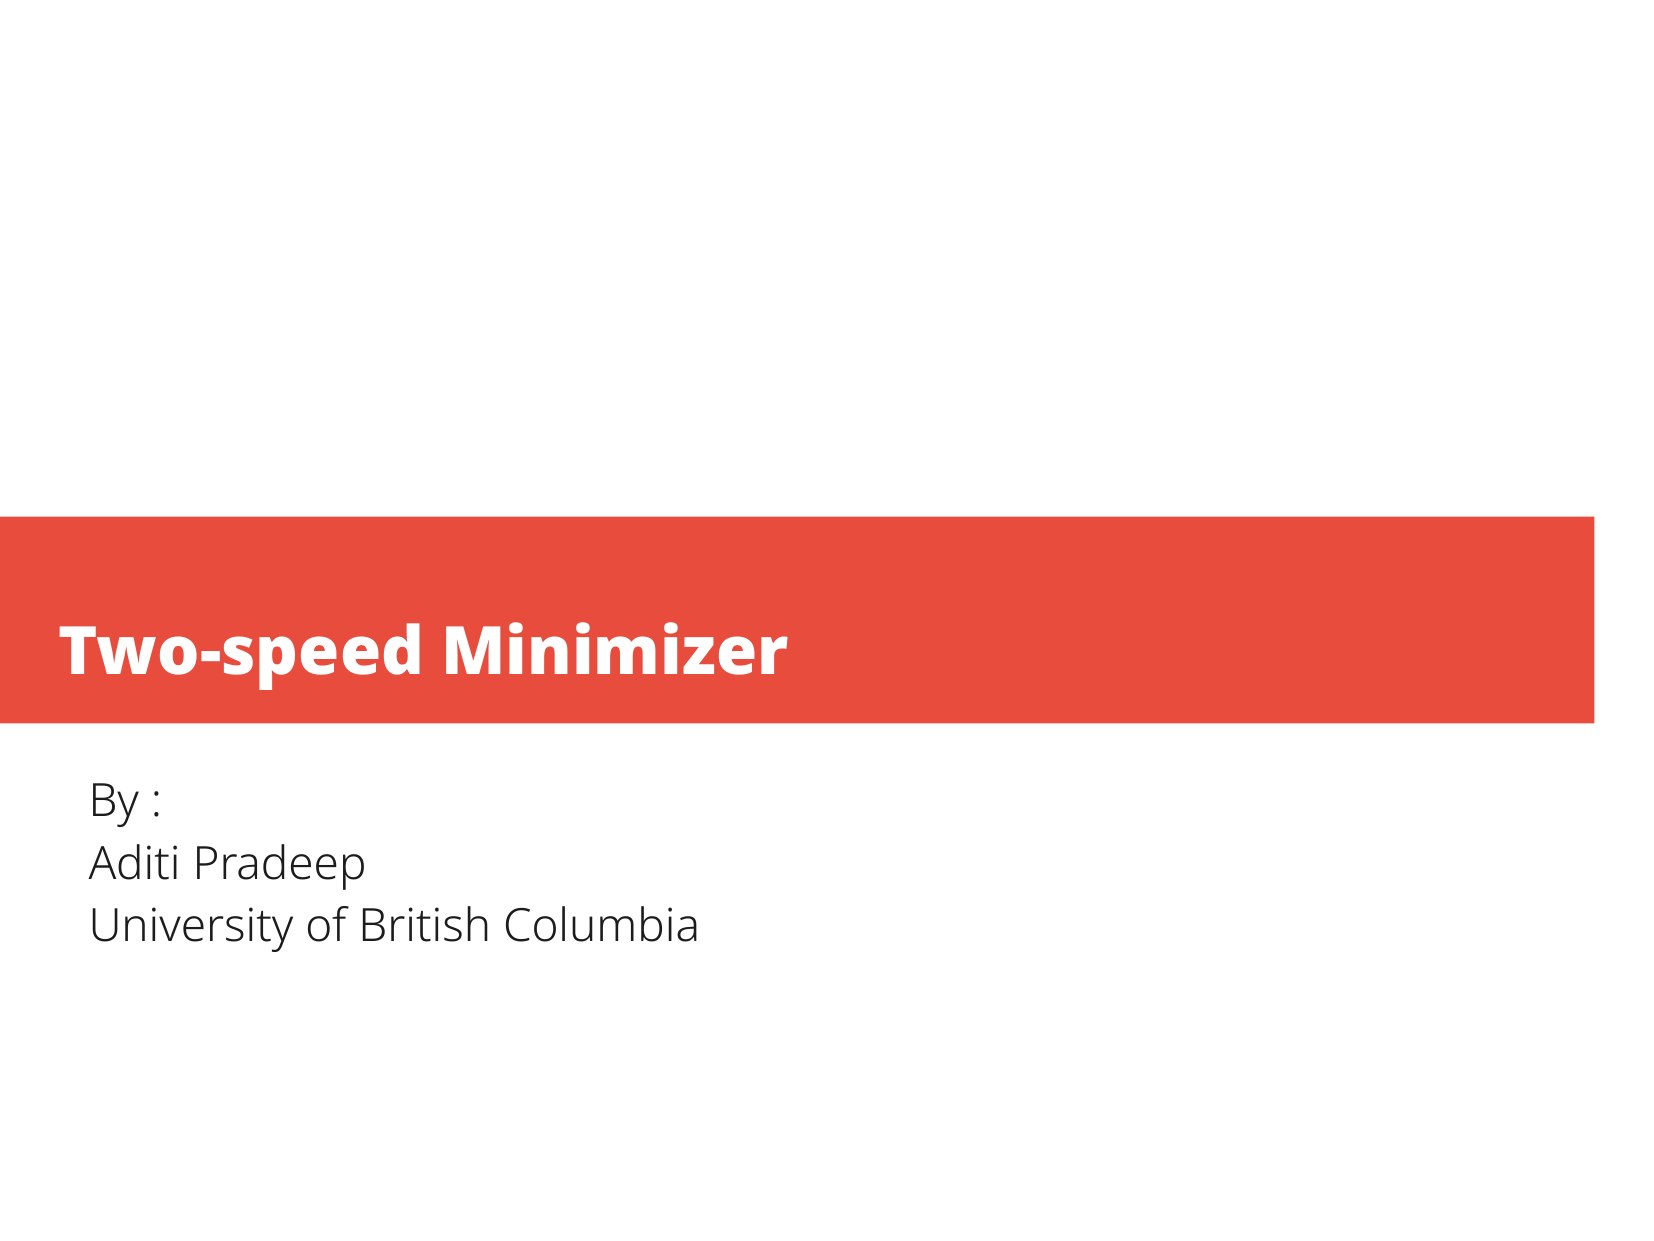

# Two-speed Minimizer
By :
Aditi Pradeep
University of British Columbia